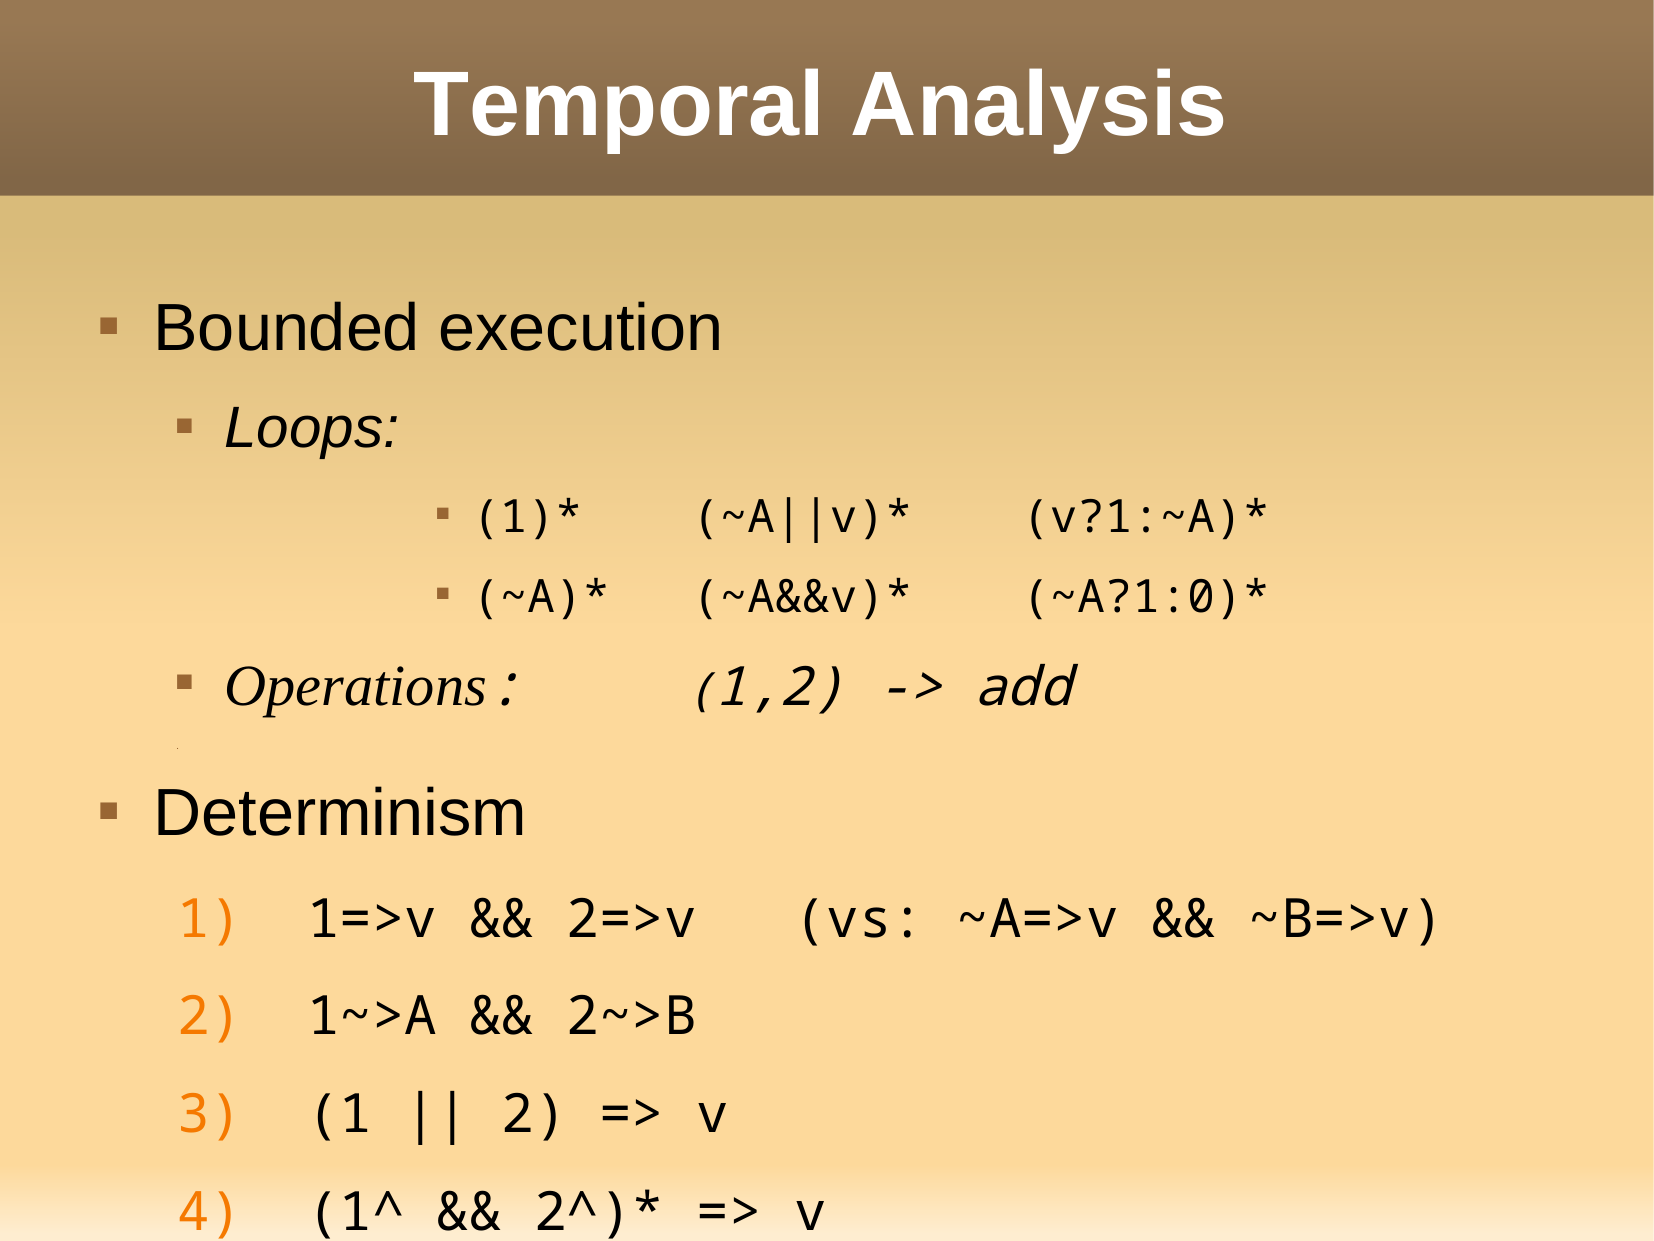

# Temporal Analysis
Bounded execution
Loops:
(1)* (~A||v)* (v?1:~A)*
(~A)* (~A&&v)* (~A?1:0)*
Operations: (1,2) -> add
Determinism
 1=>v && 2=>v (vs: ~A=>v && ~B=>v)
 1~>A && 2~>B
 (1 || 2) => v
 (1^ && 2^)* => v